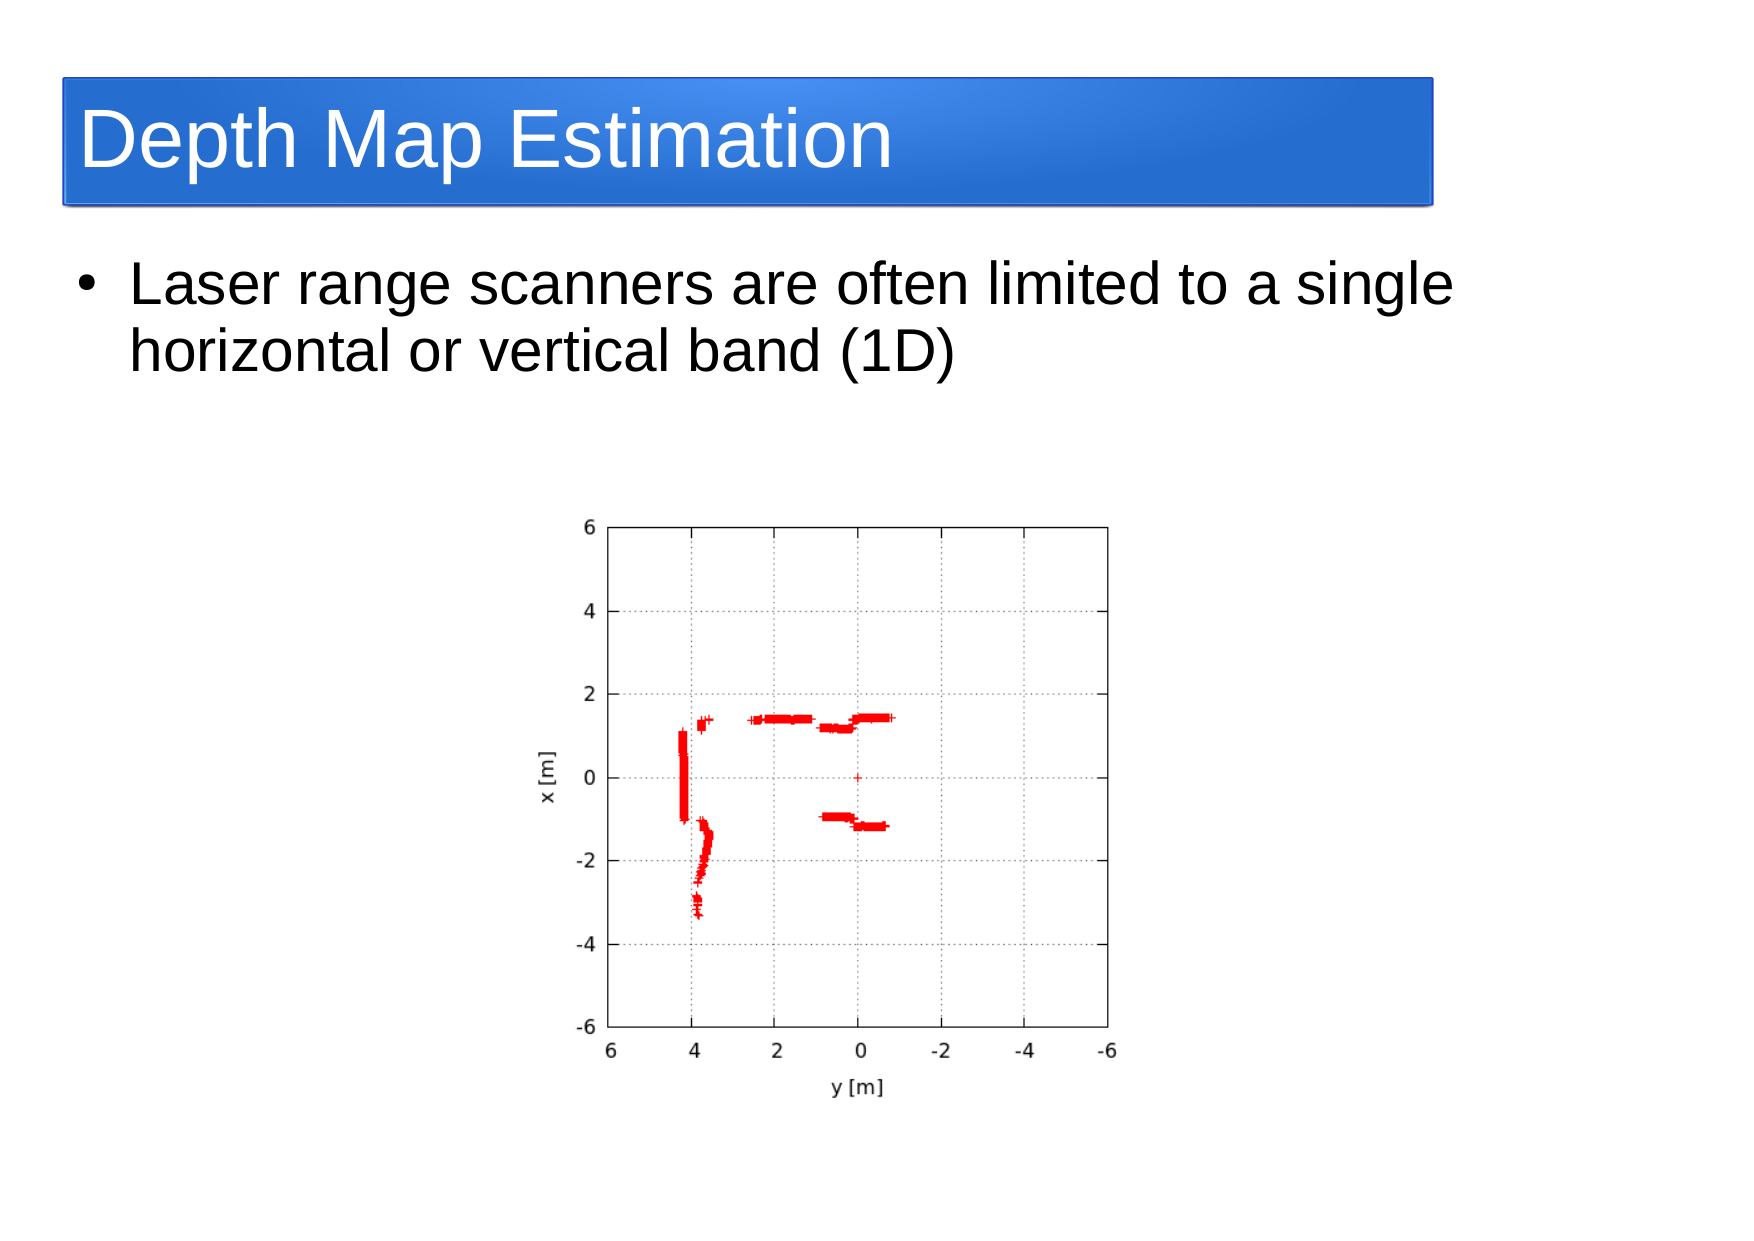

# Depth Map Estimation
Laser range scanners are often limited to a single horizontal or vertical band (1D)